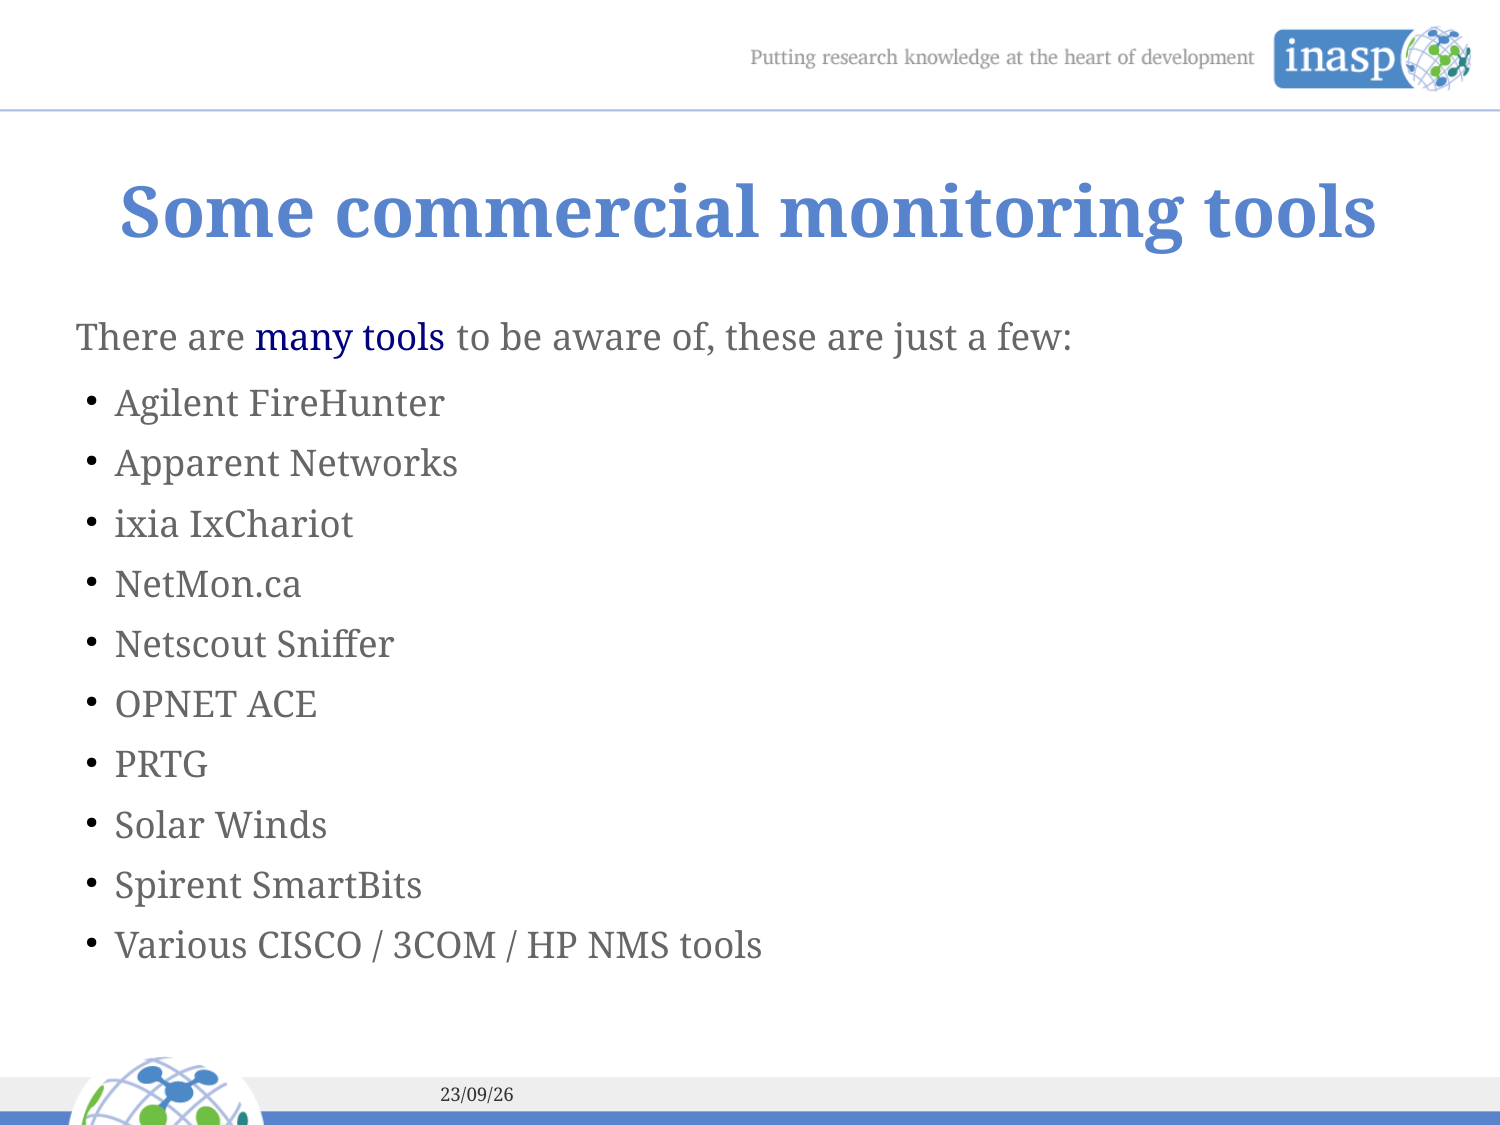

# Some commercial monitoring tools
There are many tools to be aware of, these are just a few:
Agilent FireHunter
Apparent Networks
ixia IxChariot
NetMon.ca
Netscout Sniffer
OPNET ACE
PRTG
Solar Winds
Spirent SmartBits
Various CISCO / 3COM / HP NMS tools